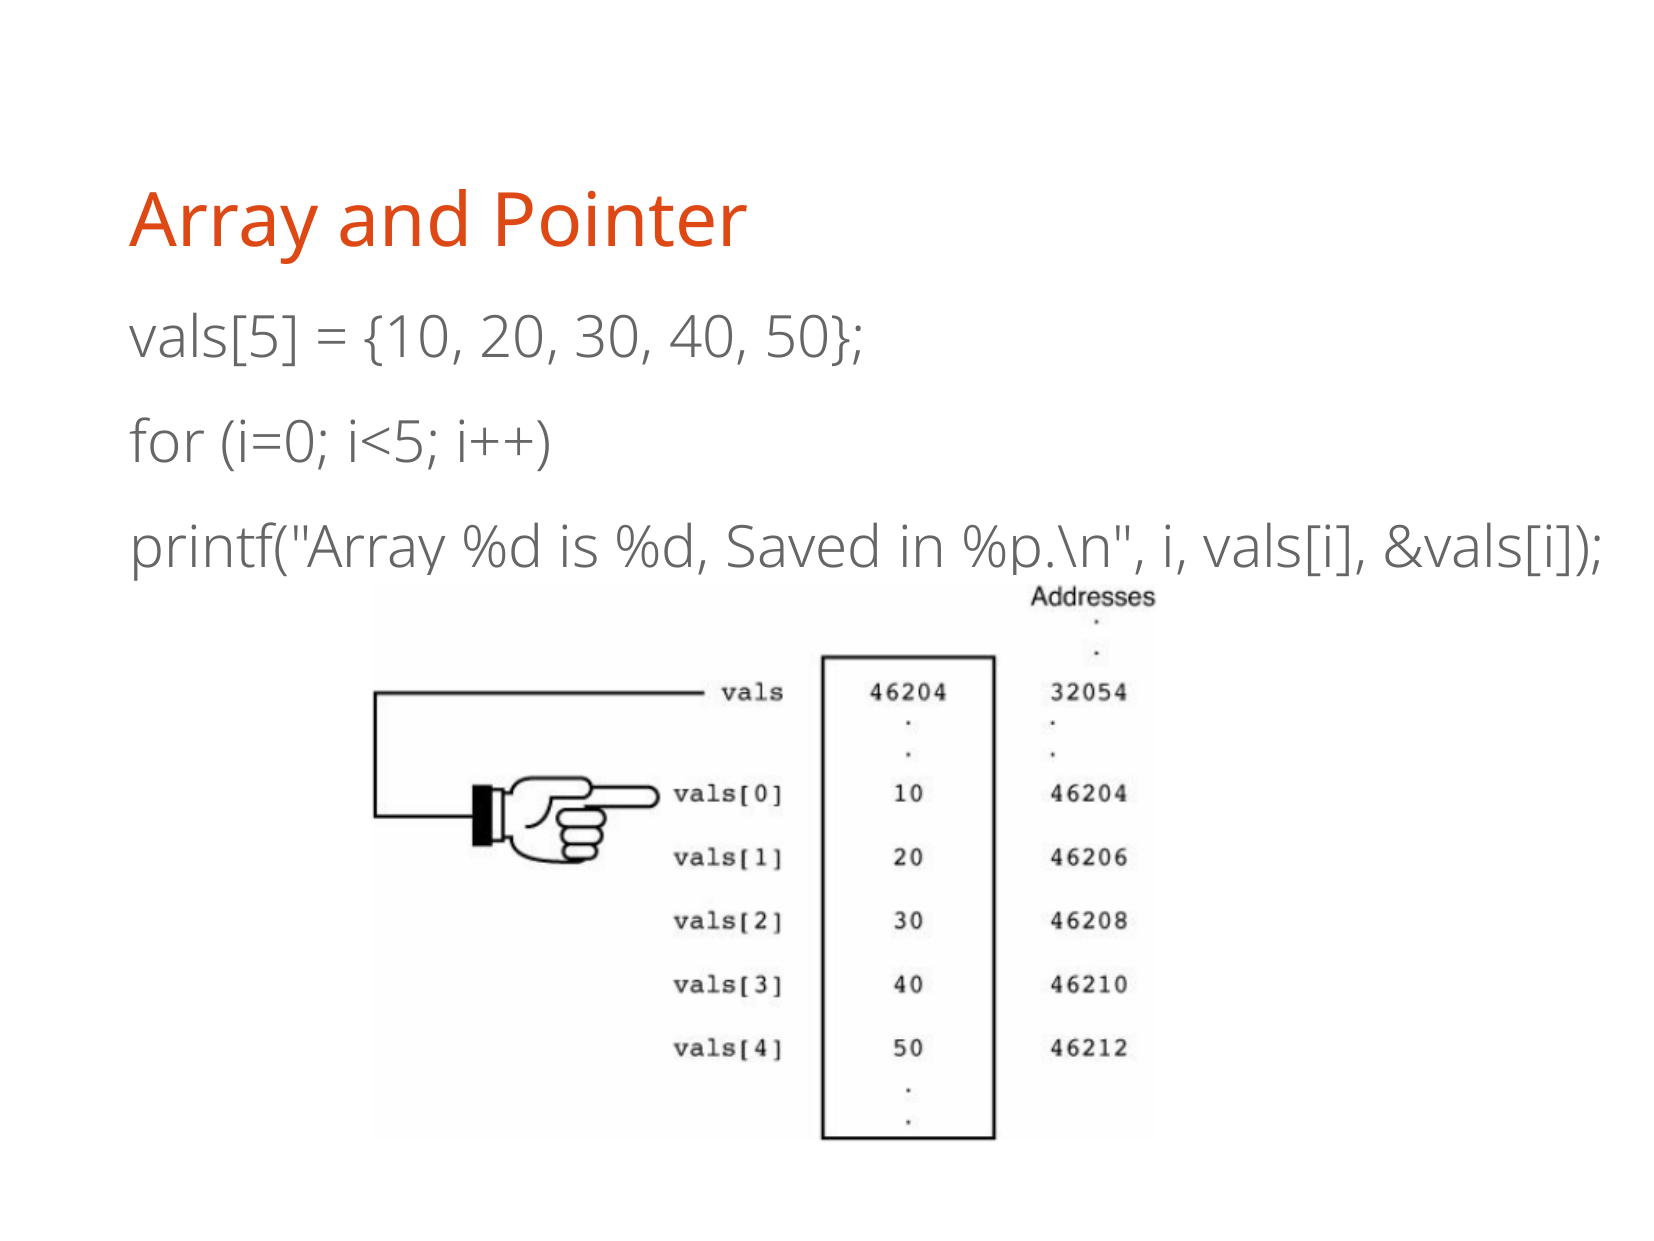

# Array and Pointer
vals[5] = {10, 20, 30, 40, 50};
for (i=0; i<5; i++)
printf("Array %d is %d, Saved in %p.\n", i, vals[i], &vals[i]);